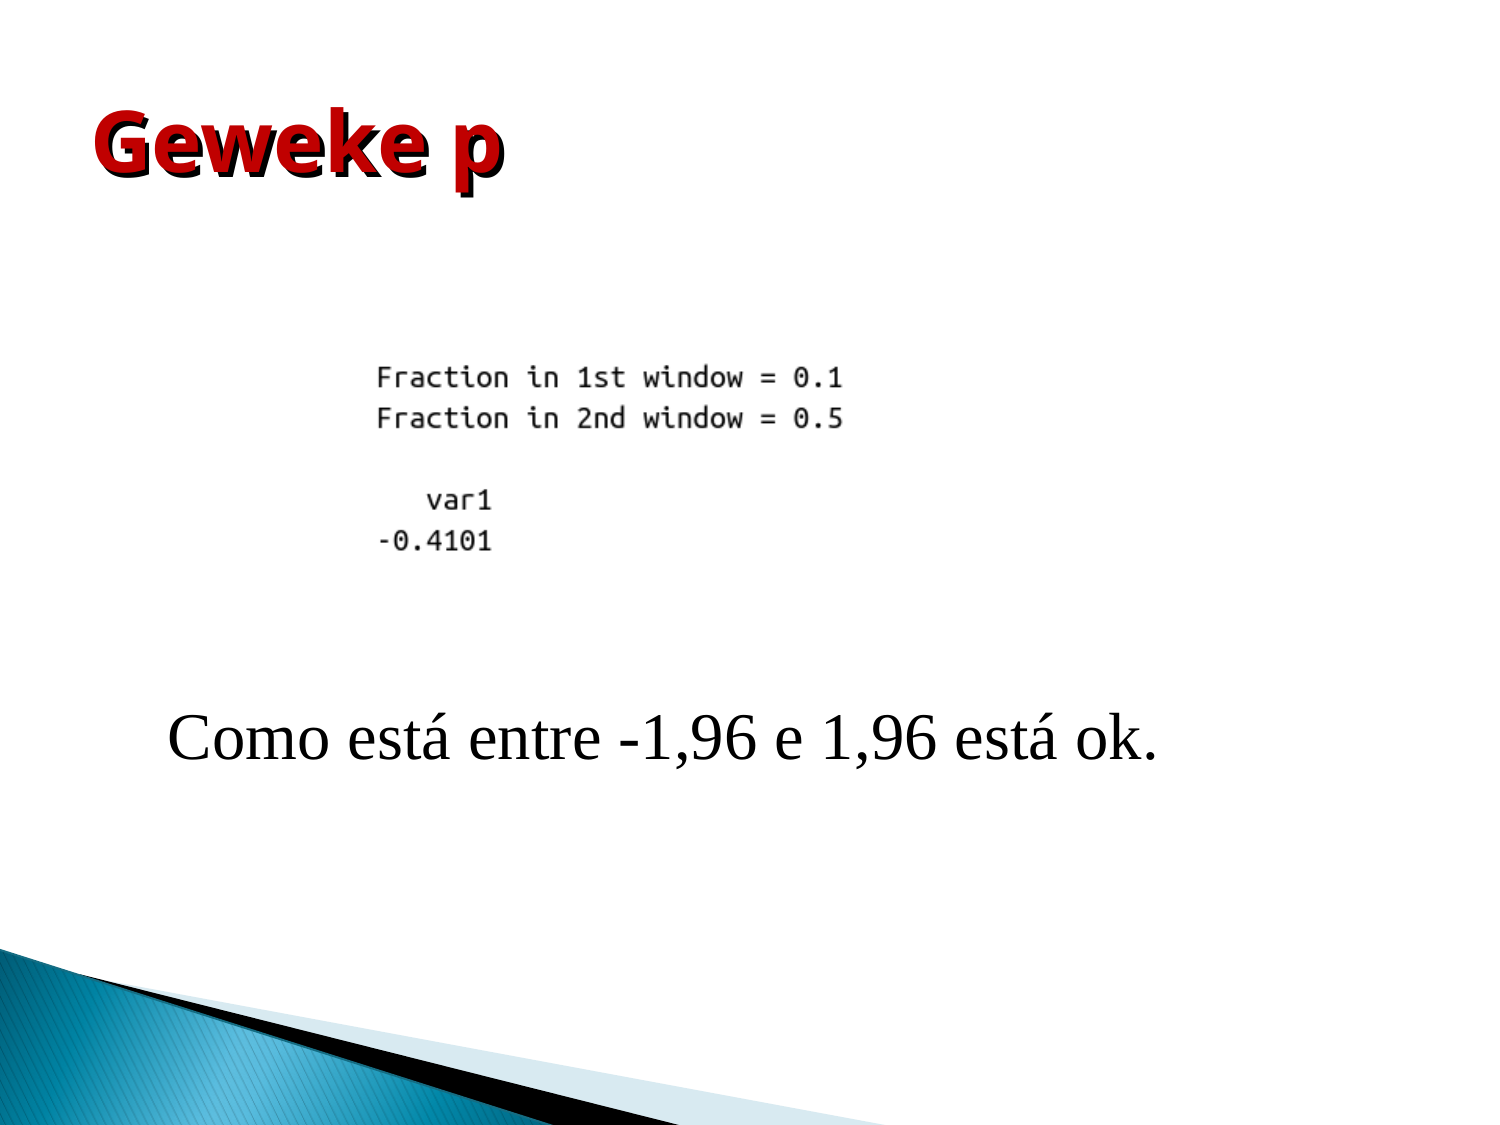

Geweke p
# Como está entre -1,96 e 1,96 está ok.